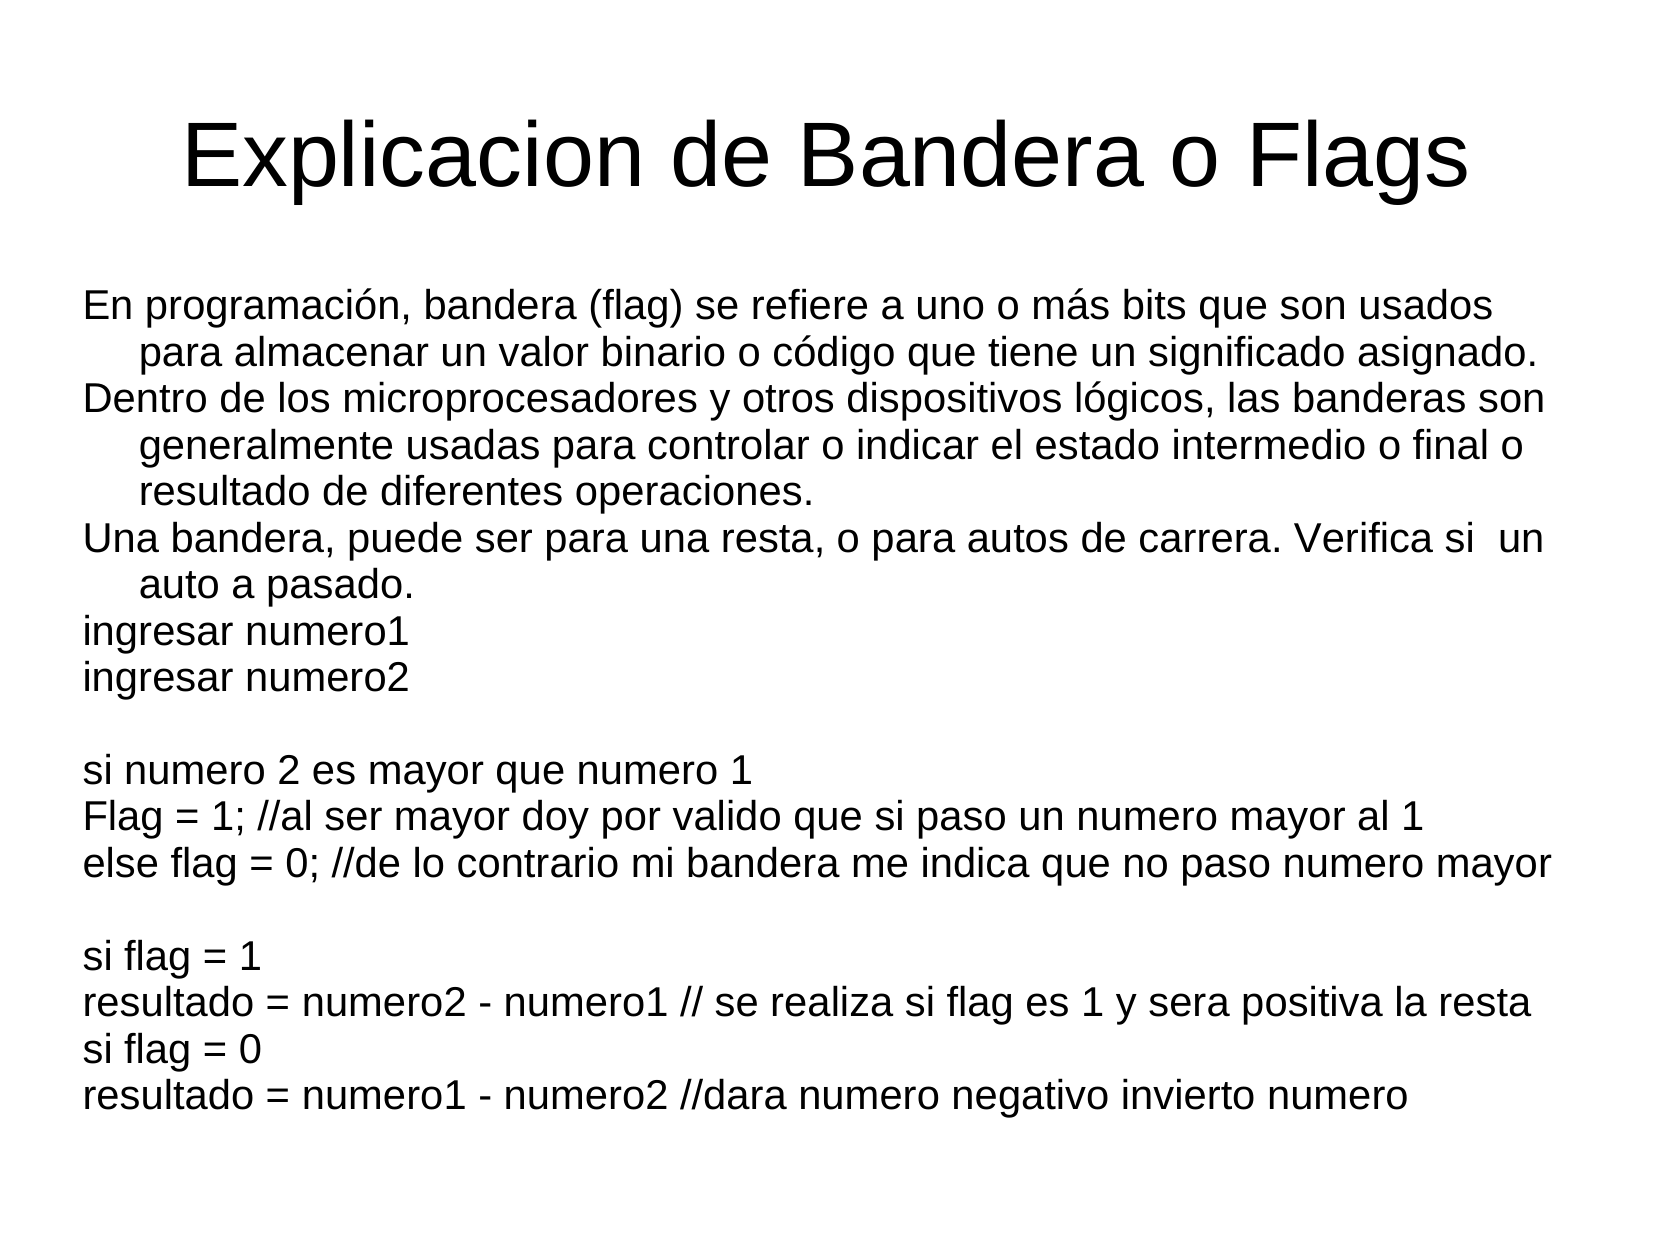

# Explicacion de Bandera o Flags
En programación, bandera (flag) se refiere a uno o más bits que son usados para almacenar un valor binario o código que tiene un significado asignado.
Dentro de los microprocesadores y otros dispositivos lógicos, las banderas son generalmente usadas para controlar o indicar el estado intermedio o final o resultado de diferentes operaciones.
Una bandera, puede ser para una resta, o para autos de carrera. Verifica si un auto a pasado.
ingresar numero1
ingresar numero2
si numero 2 es mayor que numero 1
Flag = 1; //al ser mayor doy por valido que si paso un numero mayor al 1
else flag = 0; //de lo contrario mi bandera me indica que no paso numero mayor
si flag = 1
resultado = numero2 - numero1 // se realiza si flag es 1 y sera positiva la resta
si flag = 0
resultado = numero1 - numero2 //dara numero negativo invierto numero